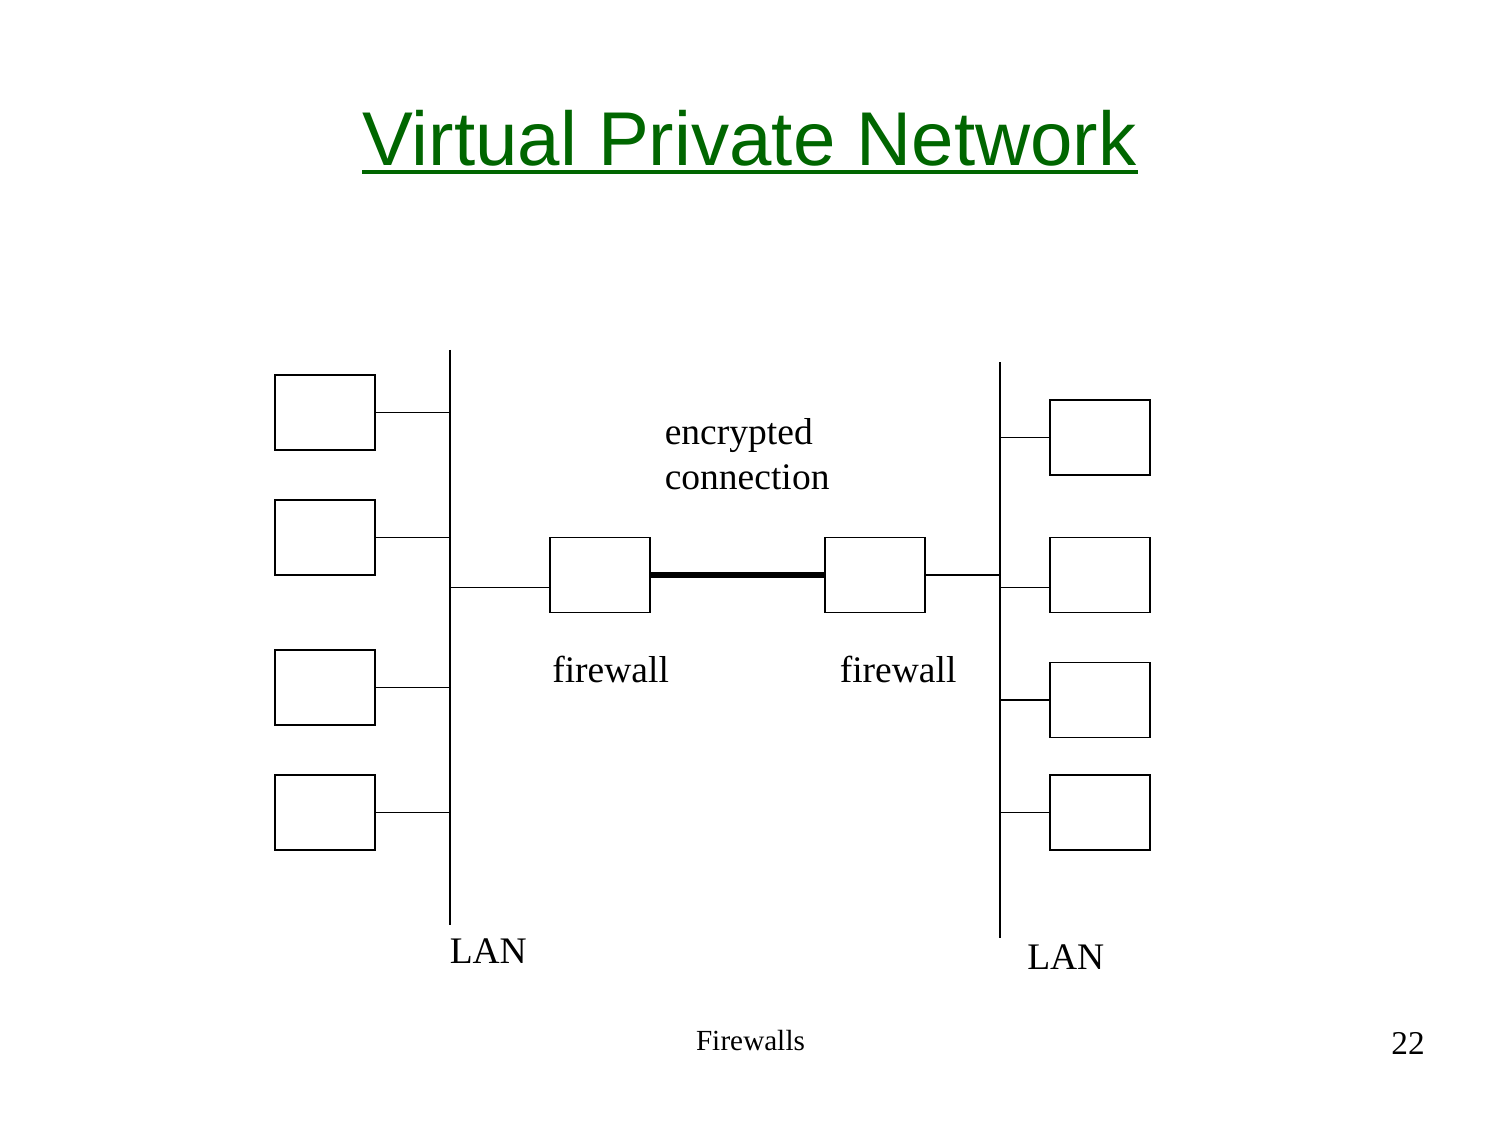

# Virtual Private Network
encrypted
connection
firewall
firewall
LAN
LAN
Firewalls
22